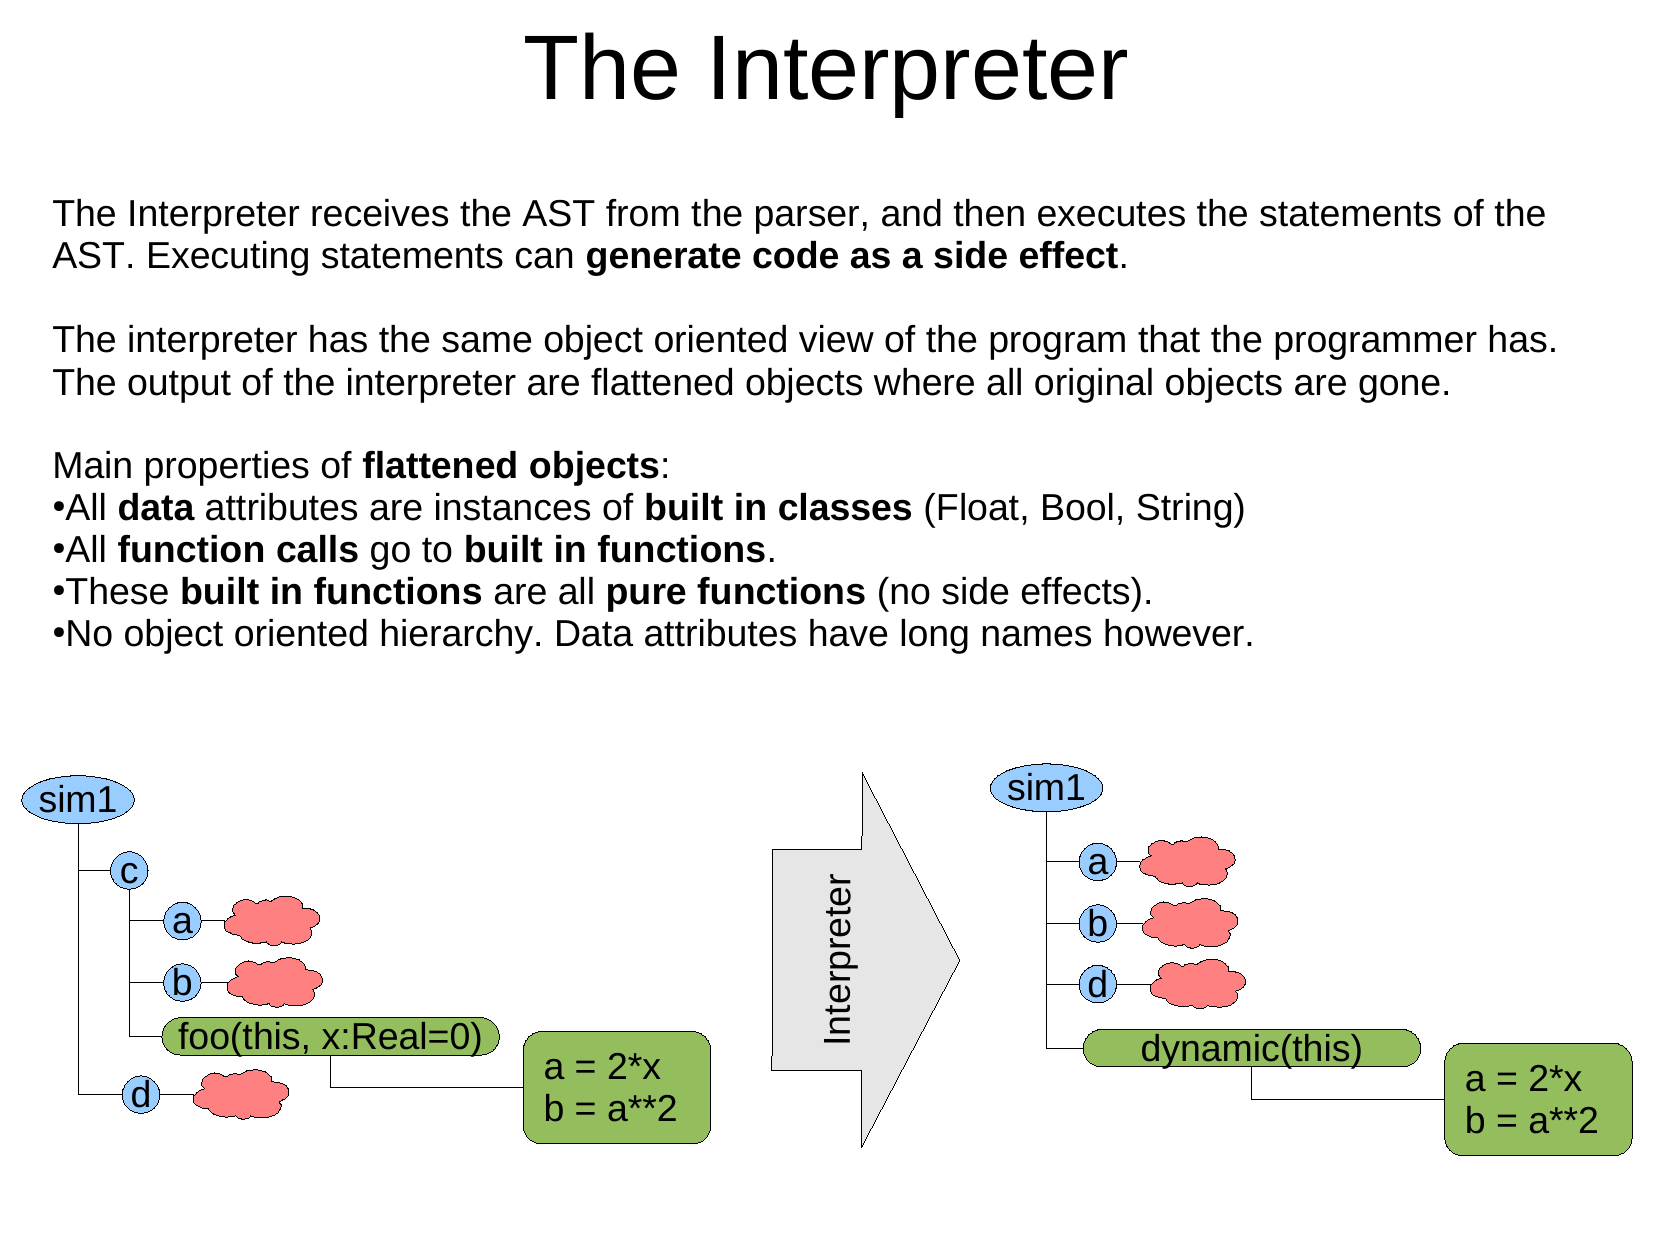

# The Interpreter
The Interpreter receives the AST from the parser, and then executes the statements of the AST. Executing statements can generate code as a side effect.
The interpreter has the same object oriented view of the program that the programmer has. The output of the interpreter are flattened objects where all original objects are gone.
Main properties of flattened objects:
All data attributes are instances of built in classes (Float, Bool, String)
All function calls go to built in functions.
These built in functions are all pure functions (no side effects).
No object oriented hierarchy. Data attributes have long names however.
sim1
a
b
d
dynamic(this)
a = 2*x
b = a**2
sim1
c
a
b
foo(this, x:Real=0)
a = 2*x
b = a**2
d
Interpreter